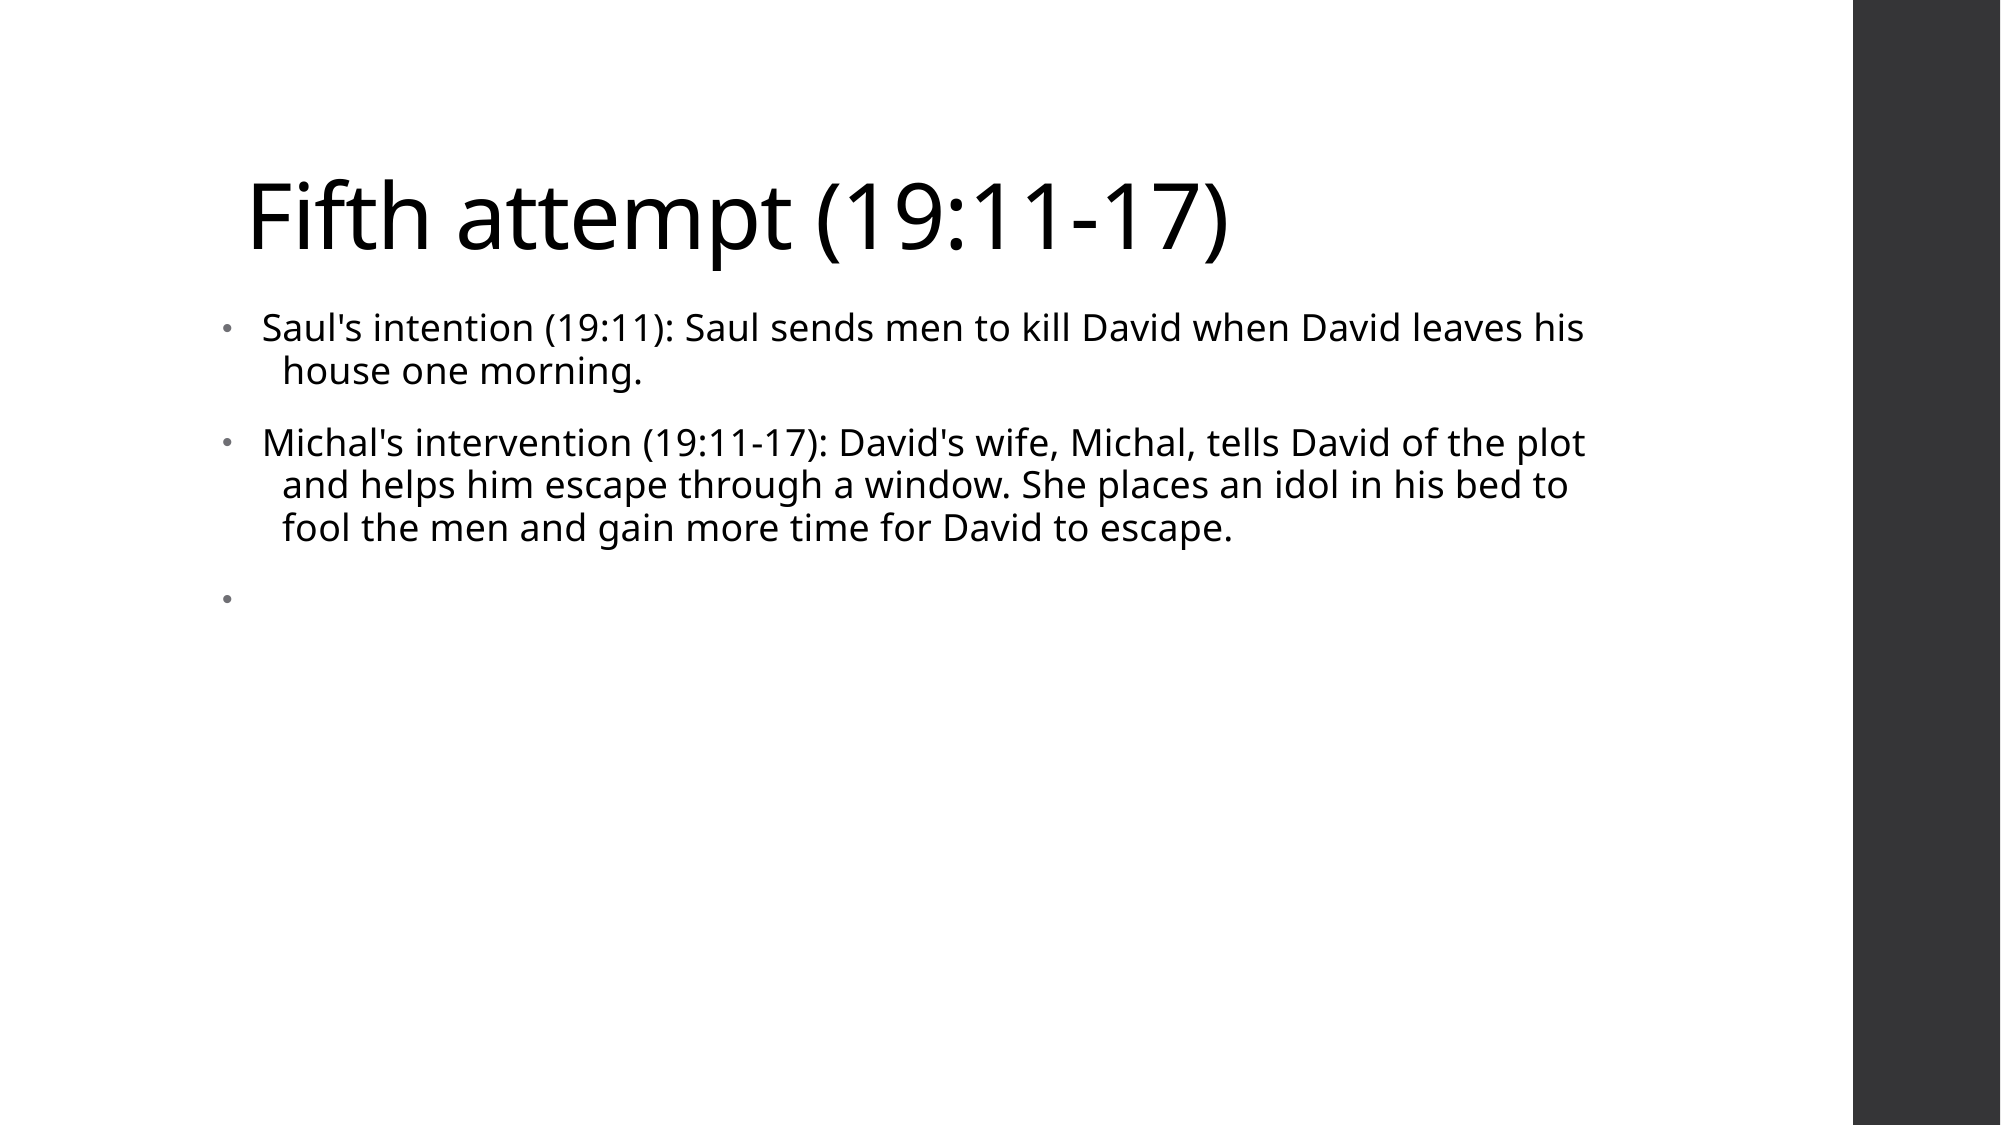

# Fifth attempt (19:11-17)
 Saul's intention (19:11): Saul sends men to kill David when David leaves his house one morning.
 Michal's intervention (19:11-17): David's wife, Michal, tells David of the plot and helps him escape through a window. She places an idol in his bed to fool the men and gain more time for David to escape.